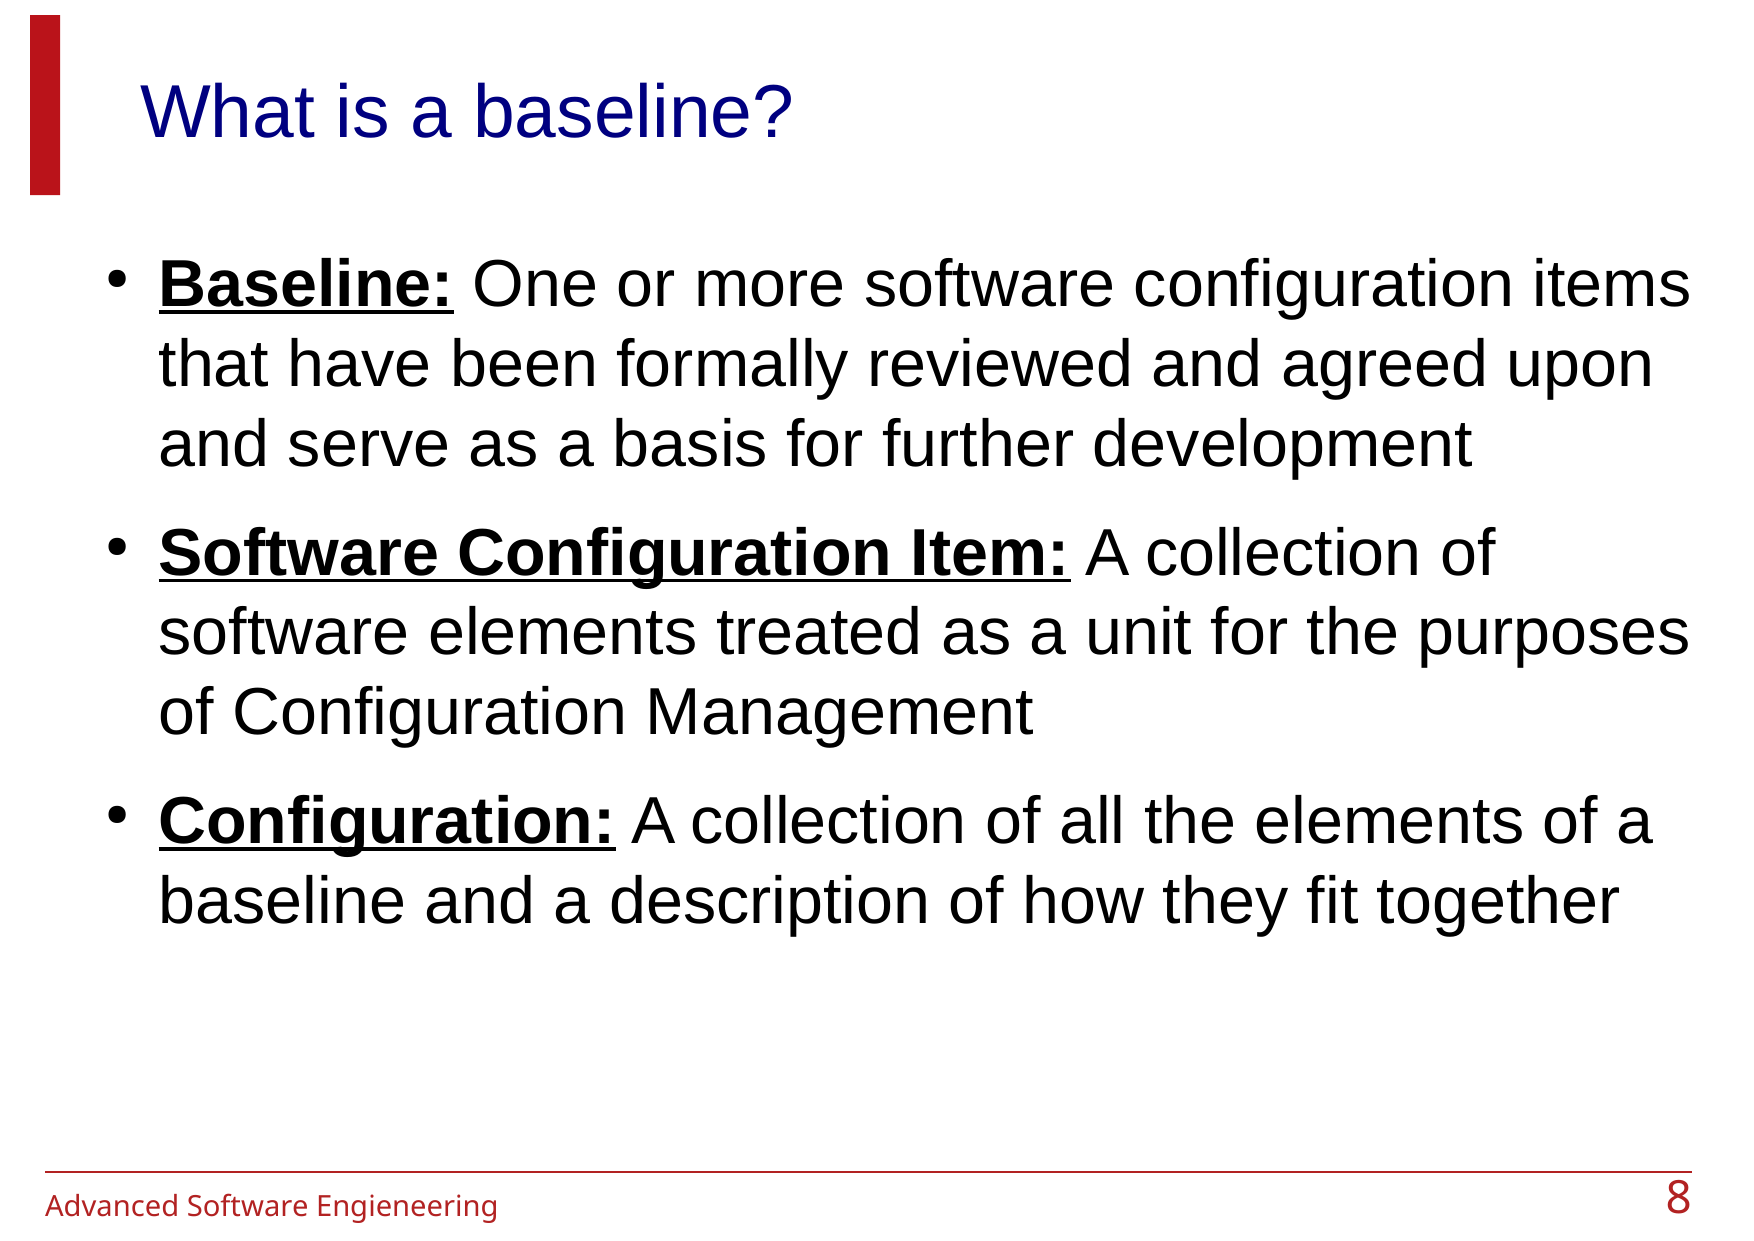

# What is a baseline?
Baseline: One or more software configuration items that have been formally reviewed and agreed upon and serve as a basis for further development
Software Configuration Item: A collection of software elements treated as a unit for the purposes of Configuration Management
Configuration: A collection of all the elements of a baseline and a description of how they fit together
8
Advanced Software Engieneering